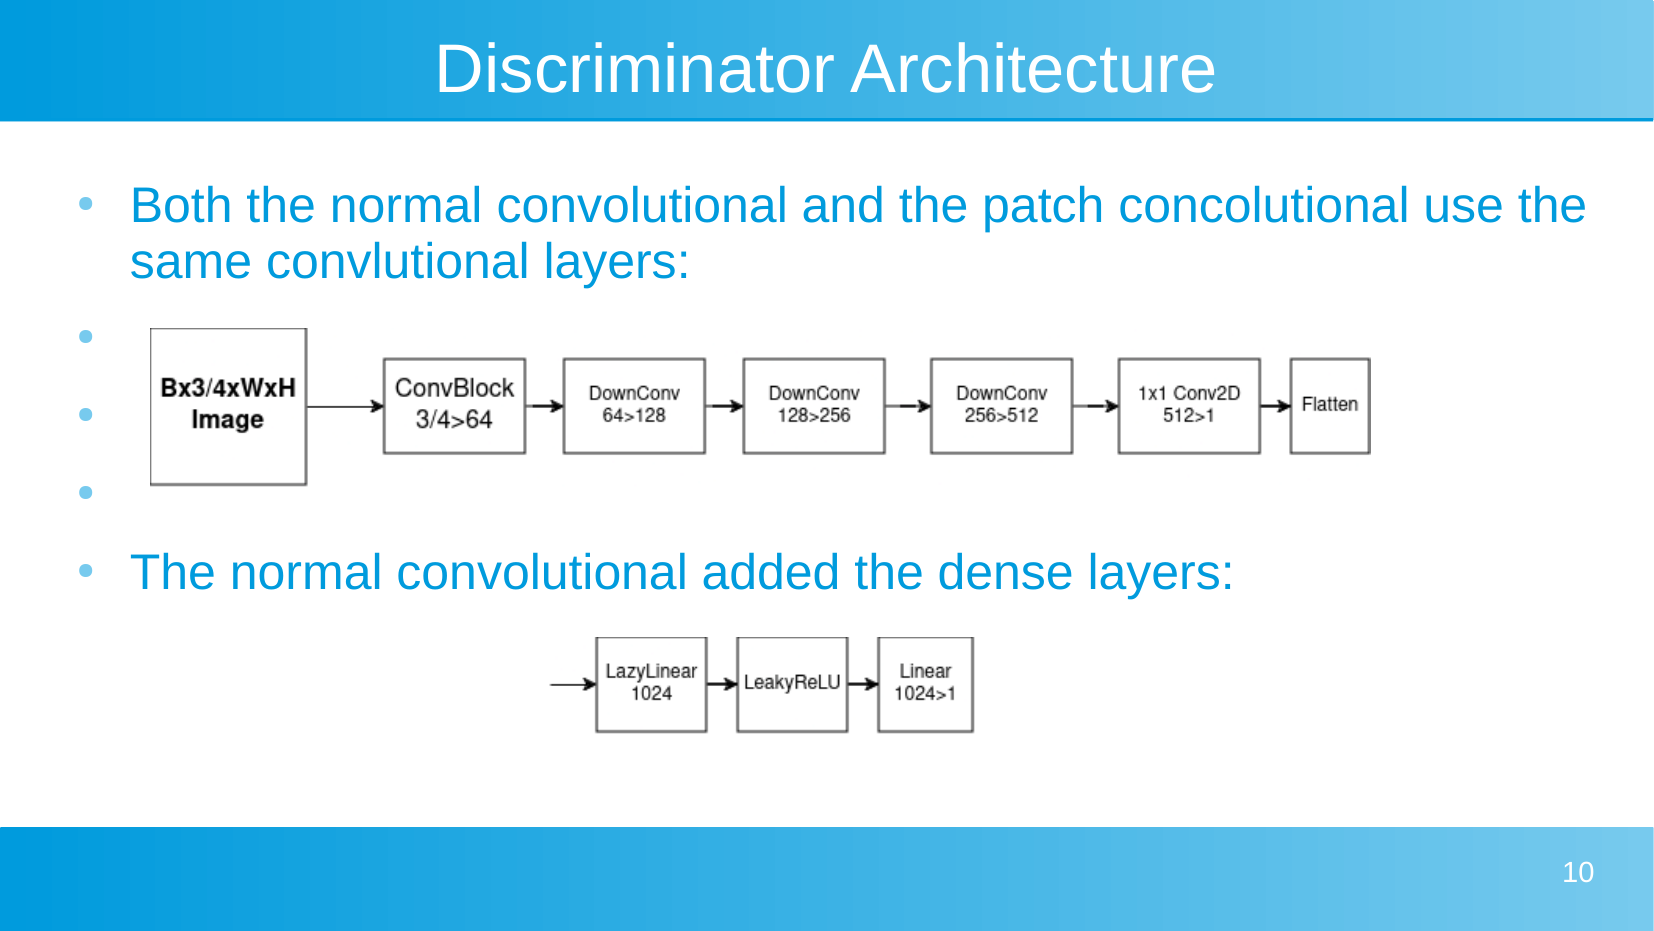

# Discriminator Architecture
Both the normal convolutional and the patch concolutional use the same convlutional layers:
The normal convolutional added the dense layers:
10